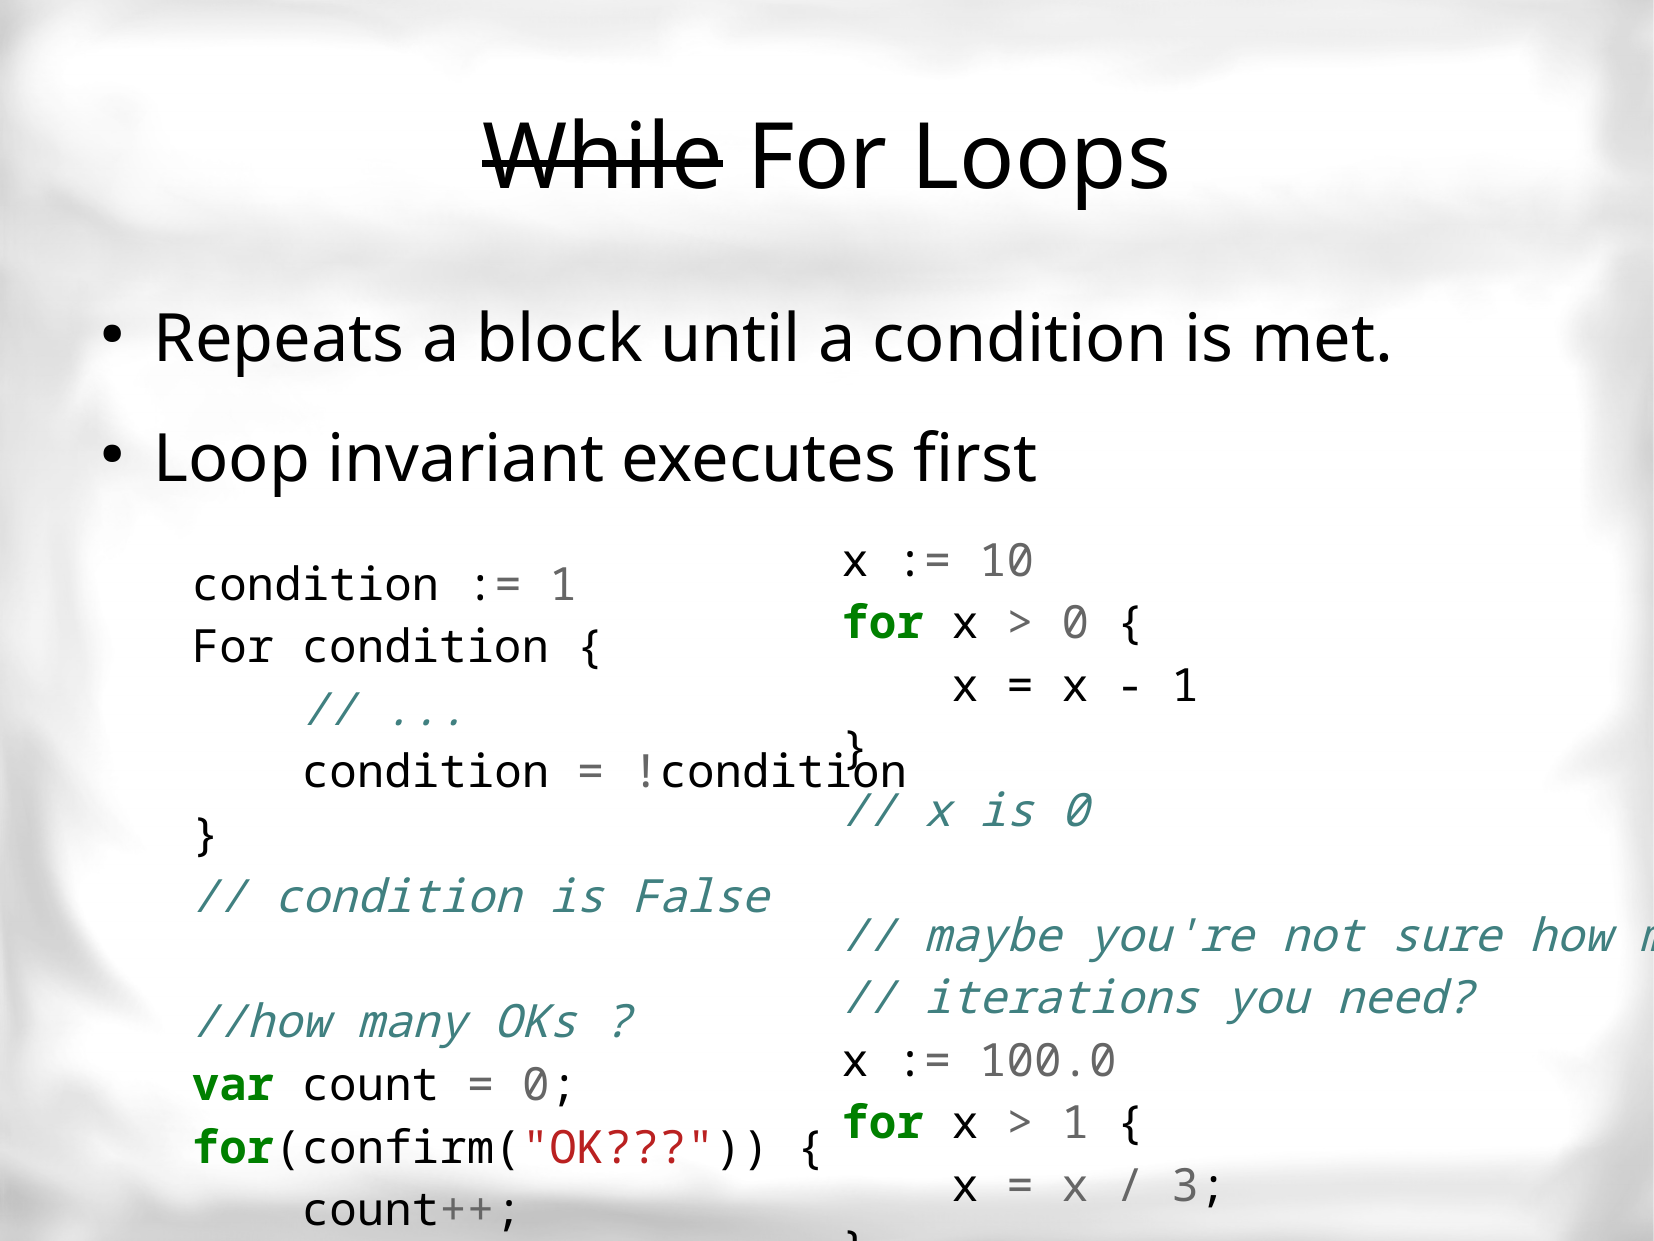

# While For Loops
Repeats a block until a condition is met.
Loop invariant executes first
condition := 1
For condition {
 // ...
 condition = !condition
}
// condition is False
//how many OKs ?
var count = 0;
for(confirm("OK???")) {
 count++;
}
// alert(count);
x := 10
for x > 0 {
 x = x - 1
}
// x is 0
// maybe you're not sure how many
// iterations you need?
x := 100.0
for x > 1 {
 x = x / 3;
}
// x is 0.41152263374485604